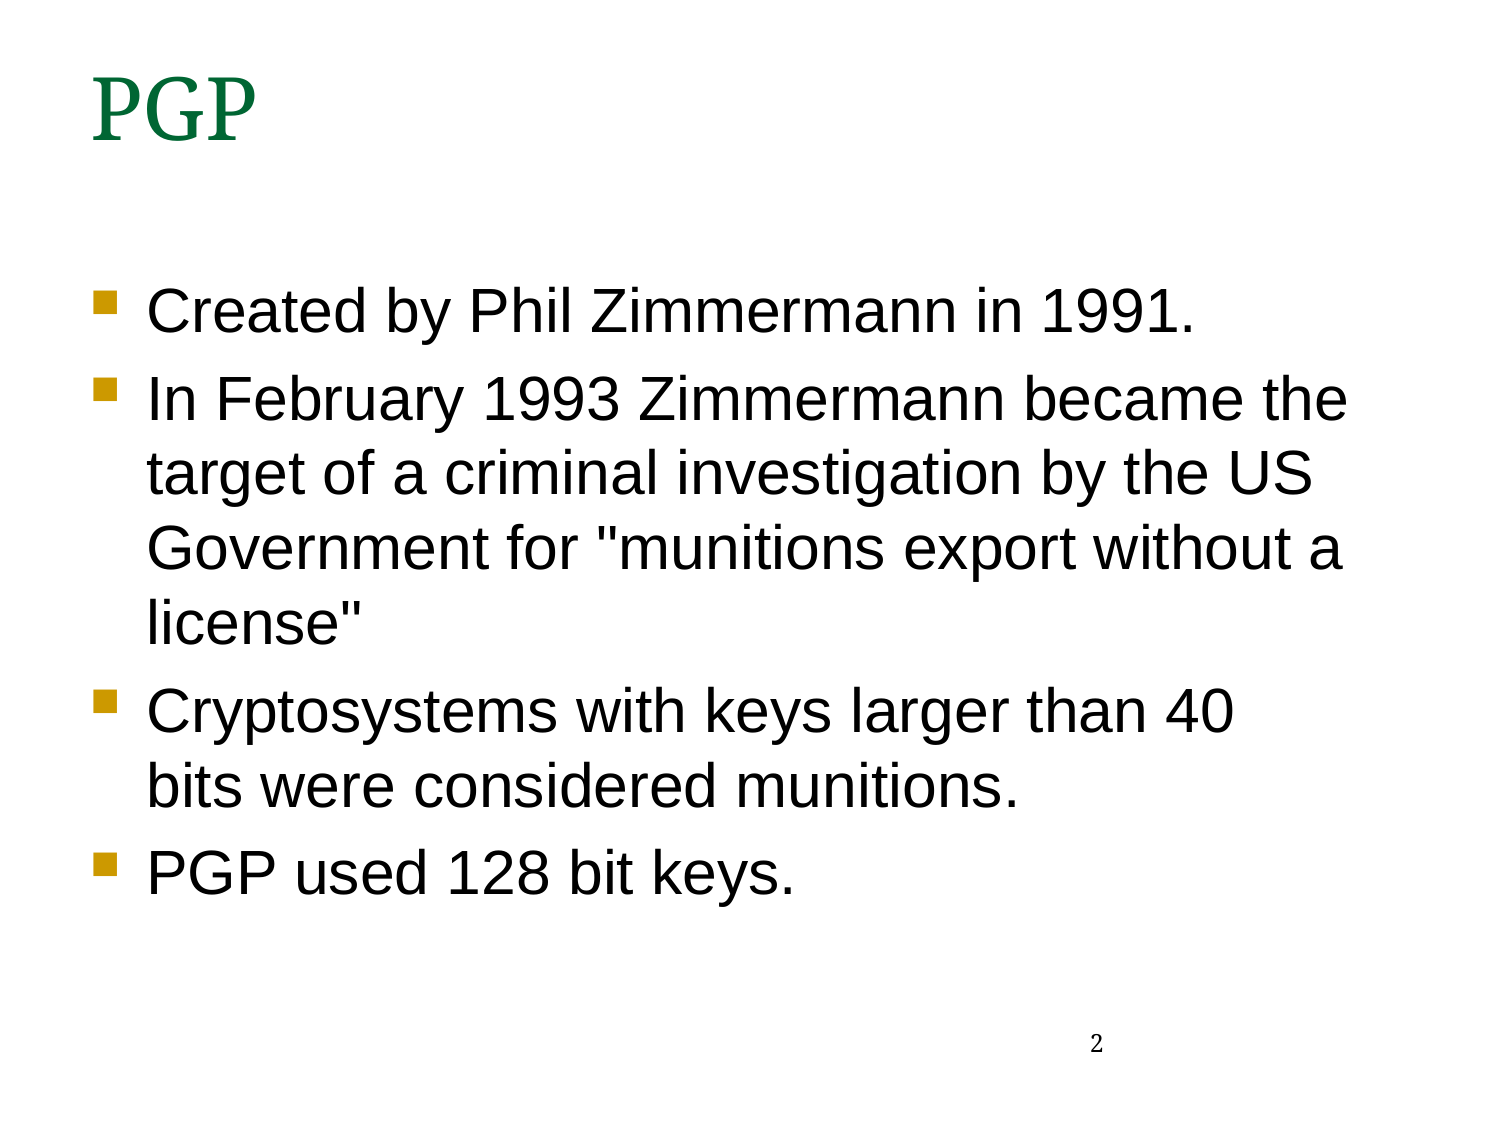

# PGP
Created by Phil Zimmermann in 1991.
In February 1993 Zimmermann became the target of a criminal investigation by the US Government for "munitions export without a license"
Cryptosystems with keys larger than 40 bits were considered munitions.
PGP used 128 bit keys.